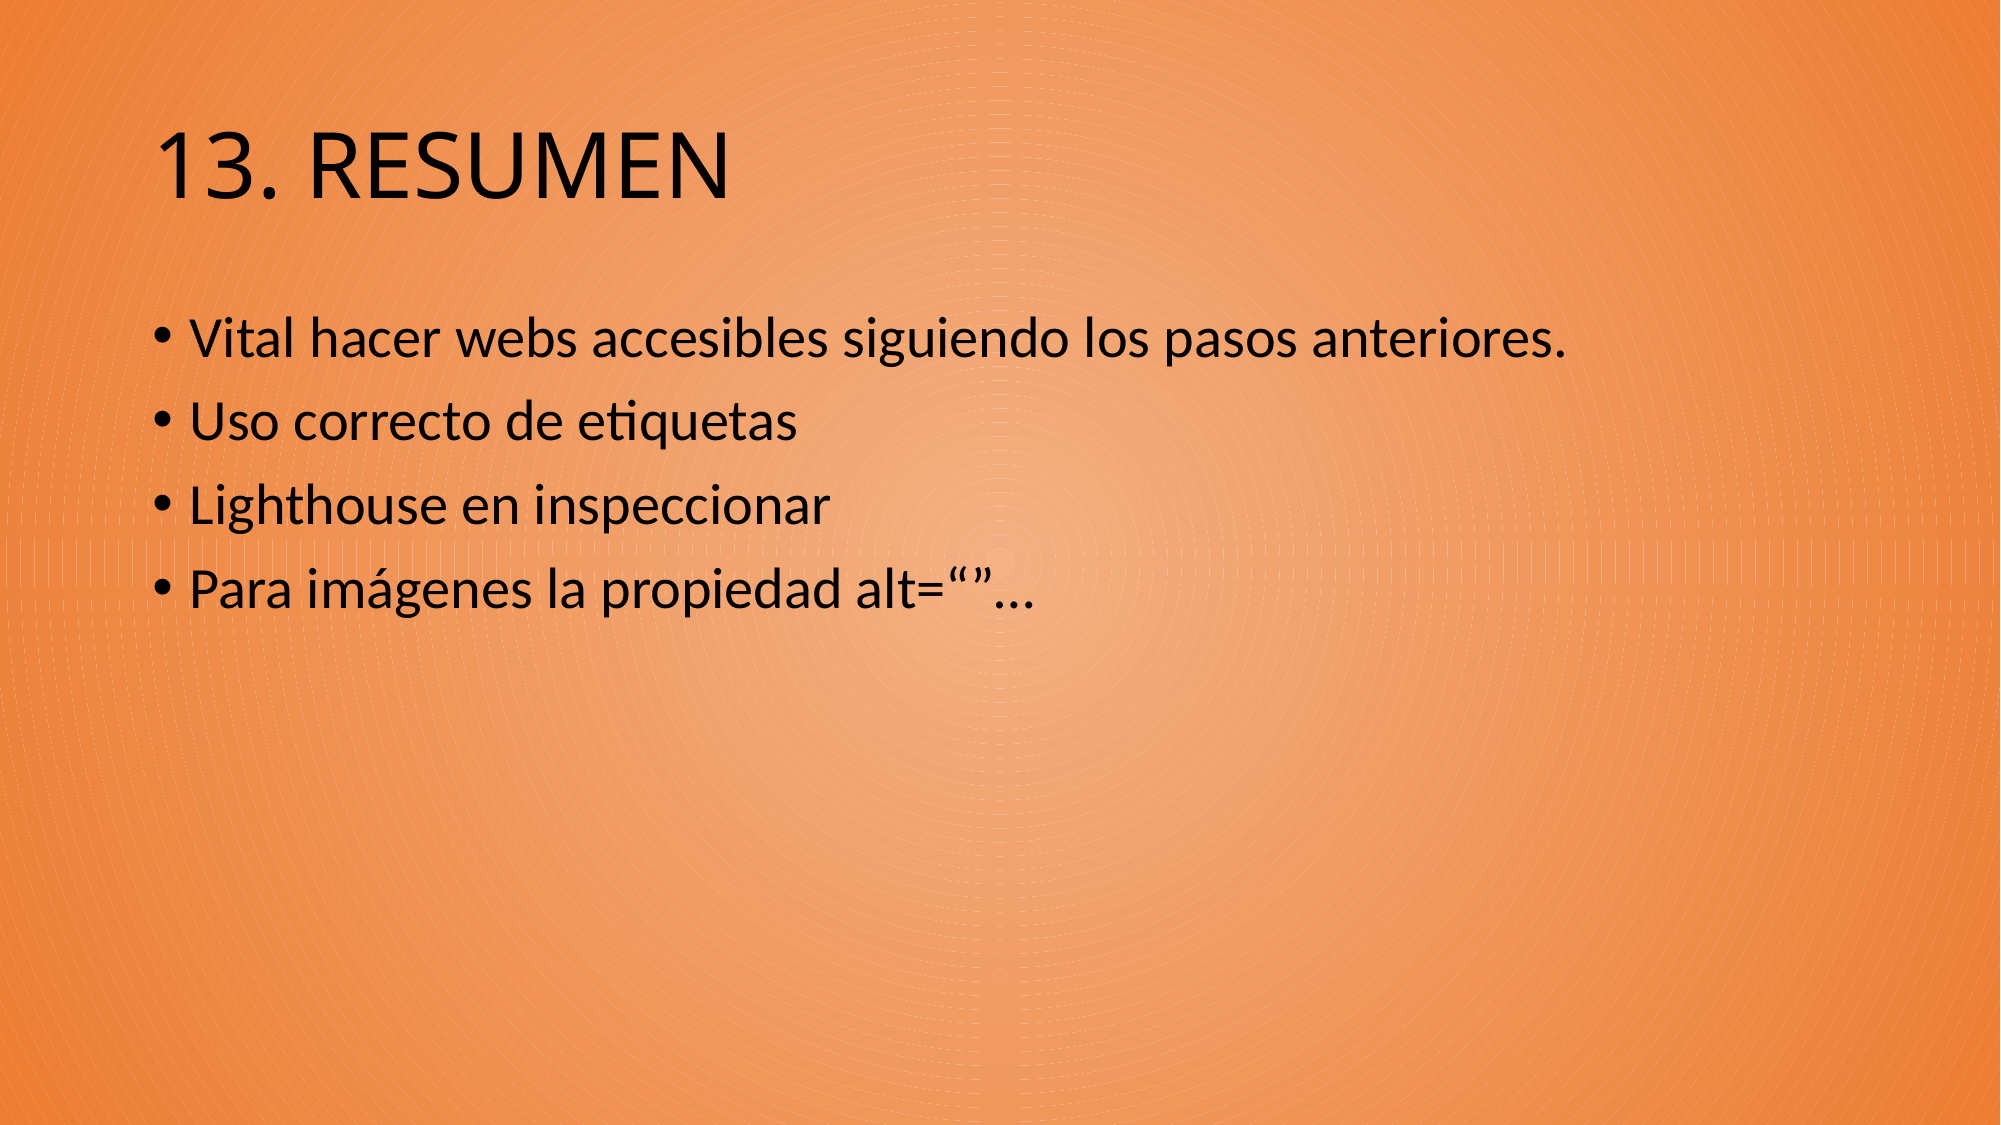

# 13. RESUMEN
Vital hacer webs accesibles siguiendo los pasos anteriores.
Uso correcto de etiquetas
Lighthouse en inspeccionar
Para imágenes la propiedad alt=“”…